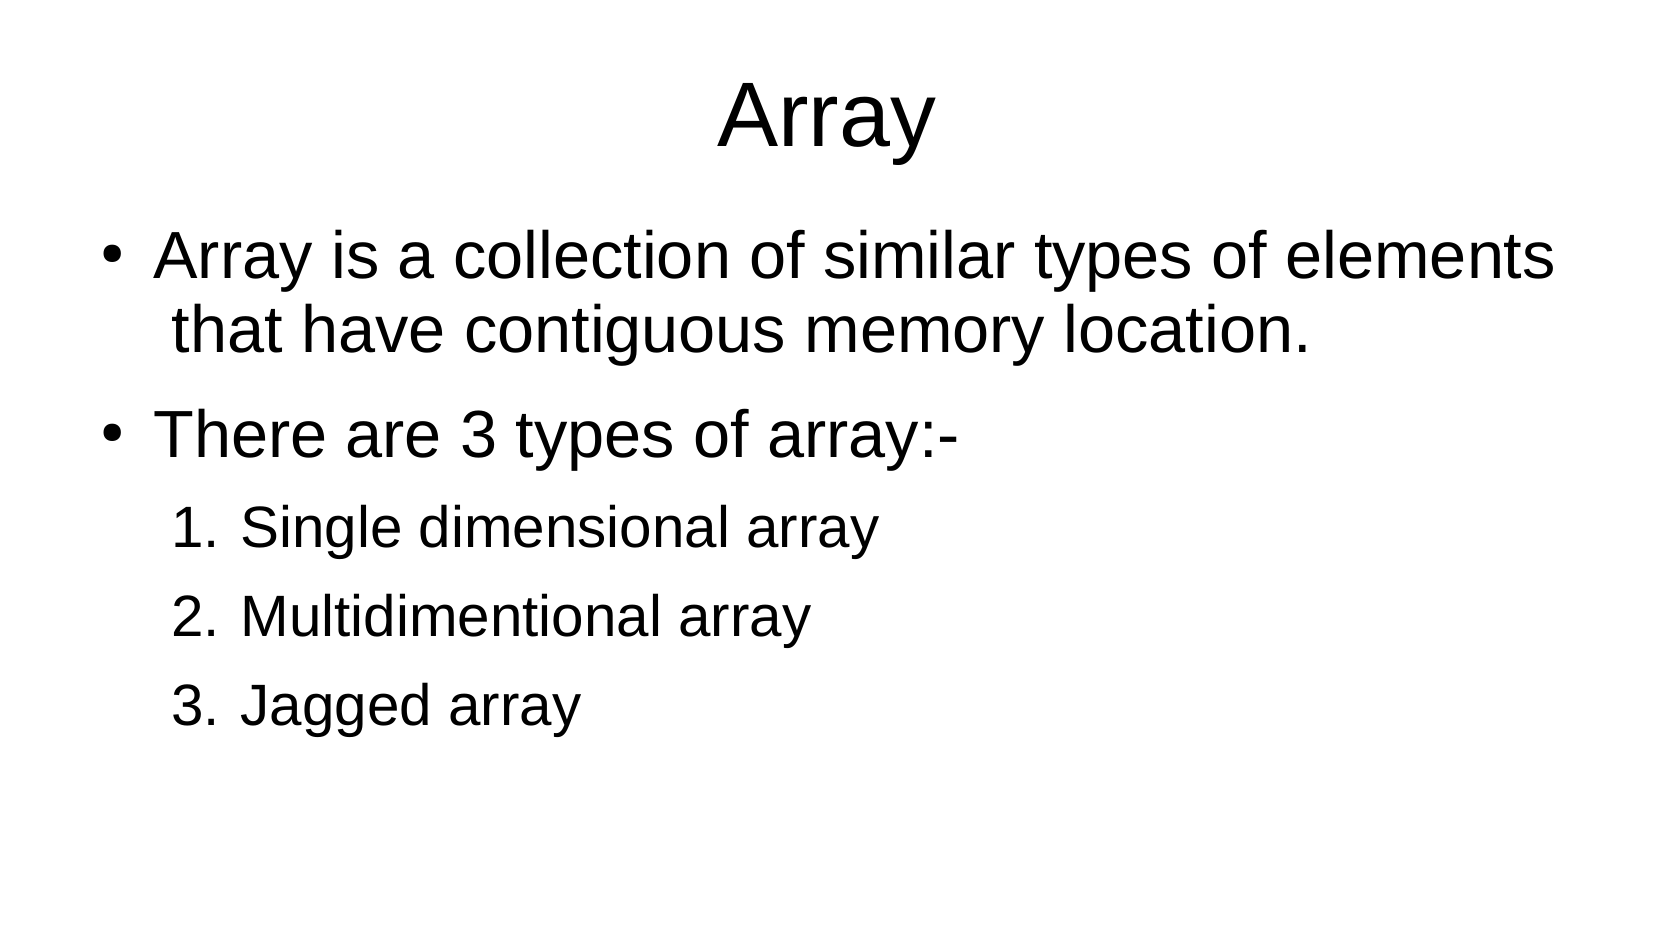

# Array
Array is a collection of similar types of elements that have contiguous memory location.
There are 3 types of array:-
 Single dimensional array
 Multidimentional array
 Jagged array